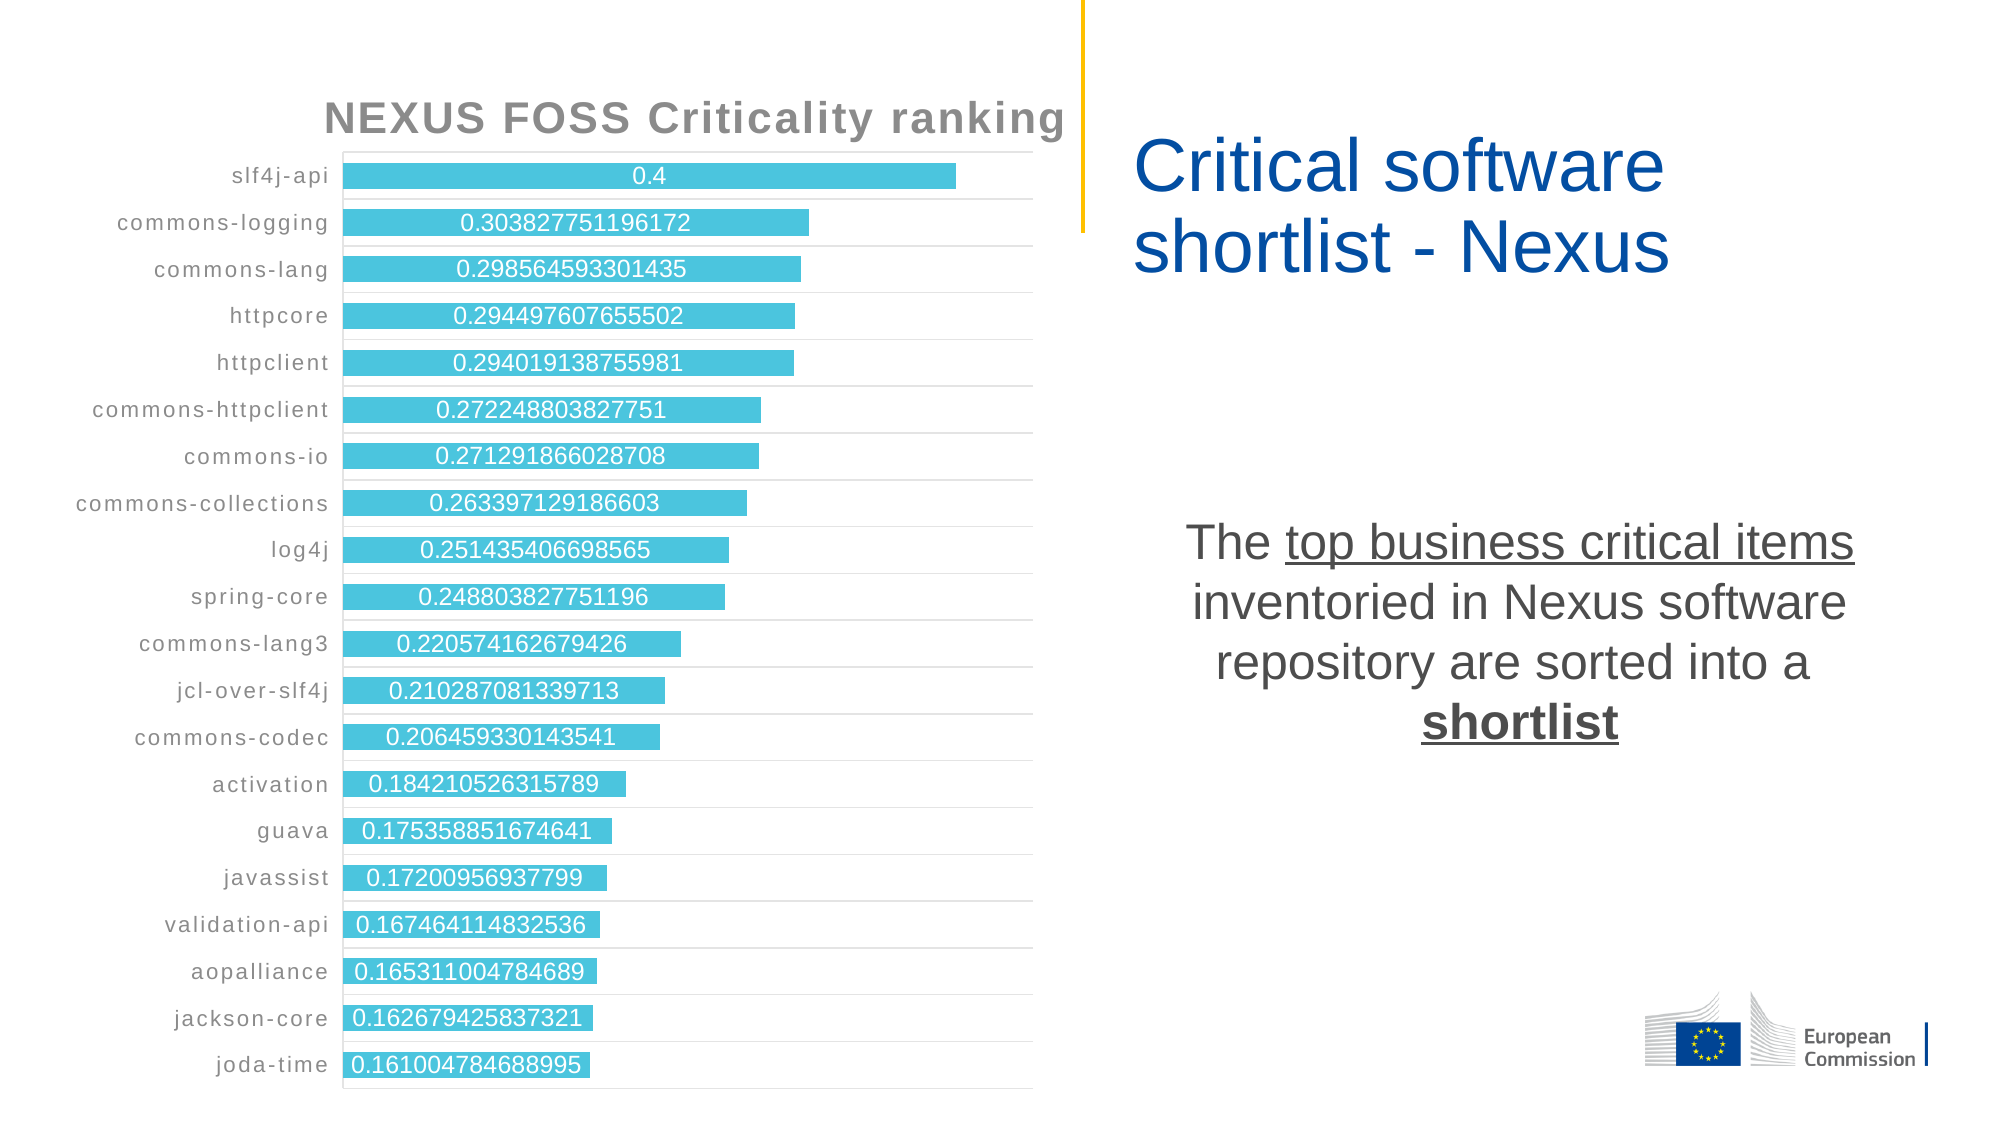

### Chart: NEXUS FOSS Criticality ranking
| Category | indexes |
|---|---|
| joda-time | 0.161004784688995 |
| jackson-core | 0.162679425837321 |
| aopalliance | 0.165311004784689 |
| validation-api | 0.167464114832536 |
| javassist | 0.17200956937799 |
| guava | 0.175358851674641 |
| activation | 0.184210526315789 |
| commons-codec | 0.206459330143541 |
| jcl-over-slf4j | 0.210287081339713 |
| commons-lang3 | 0.220574162679426 |
| spring-core | 0.248803827751196 |
| log4j | 0.251435406698565 |
| commons-collections | 0.263397129186603 |
| commons-io | 0.271291866028708 |
| commons-httpclient | 0.272248803827751 |
| httpclient | 0.294019138755981 |
| httpcore | 0.294497607655502 |
| commons-lang | 0.298564593301435 |
| commons-logging | 0.303827751196172 |
| slf4j-api | 0.4 |# Critical software
shortlist - Nexus
The top business critical items inventoried in Nexus software repository are sorted into a shortlist